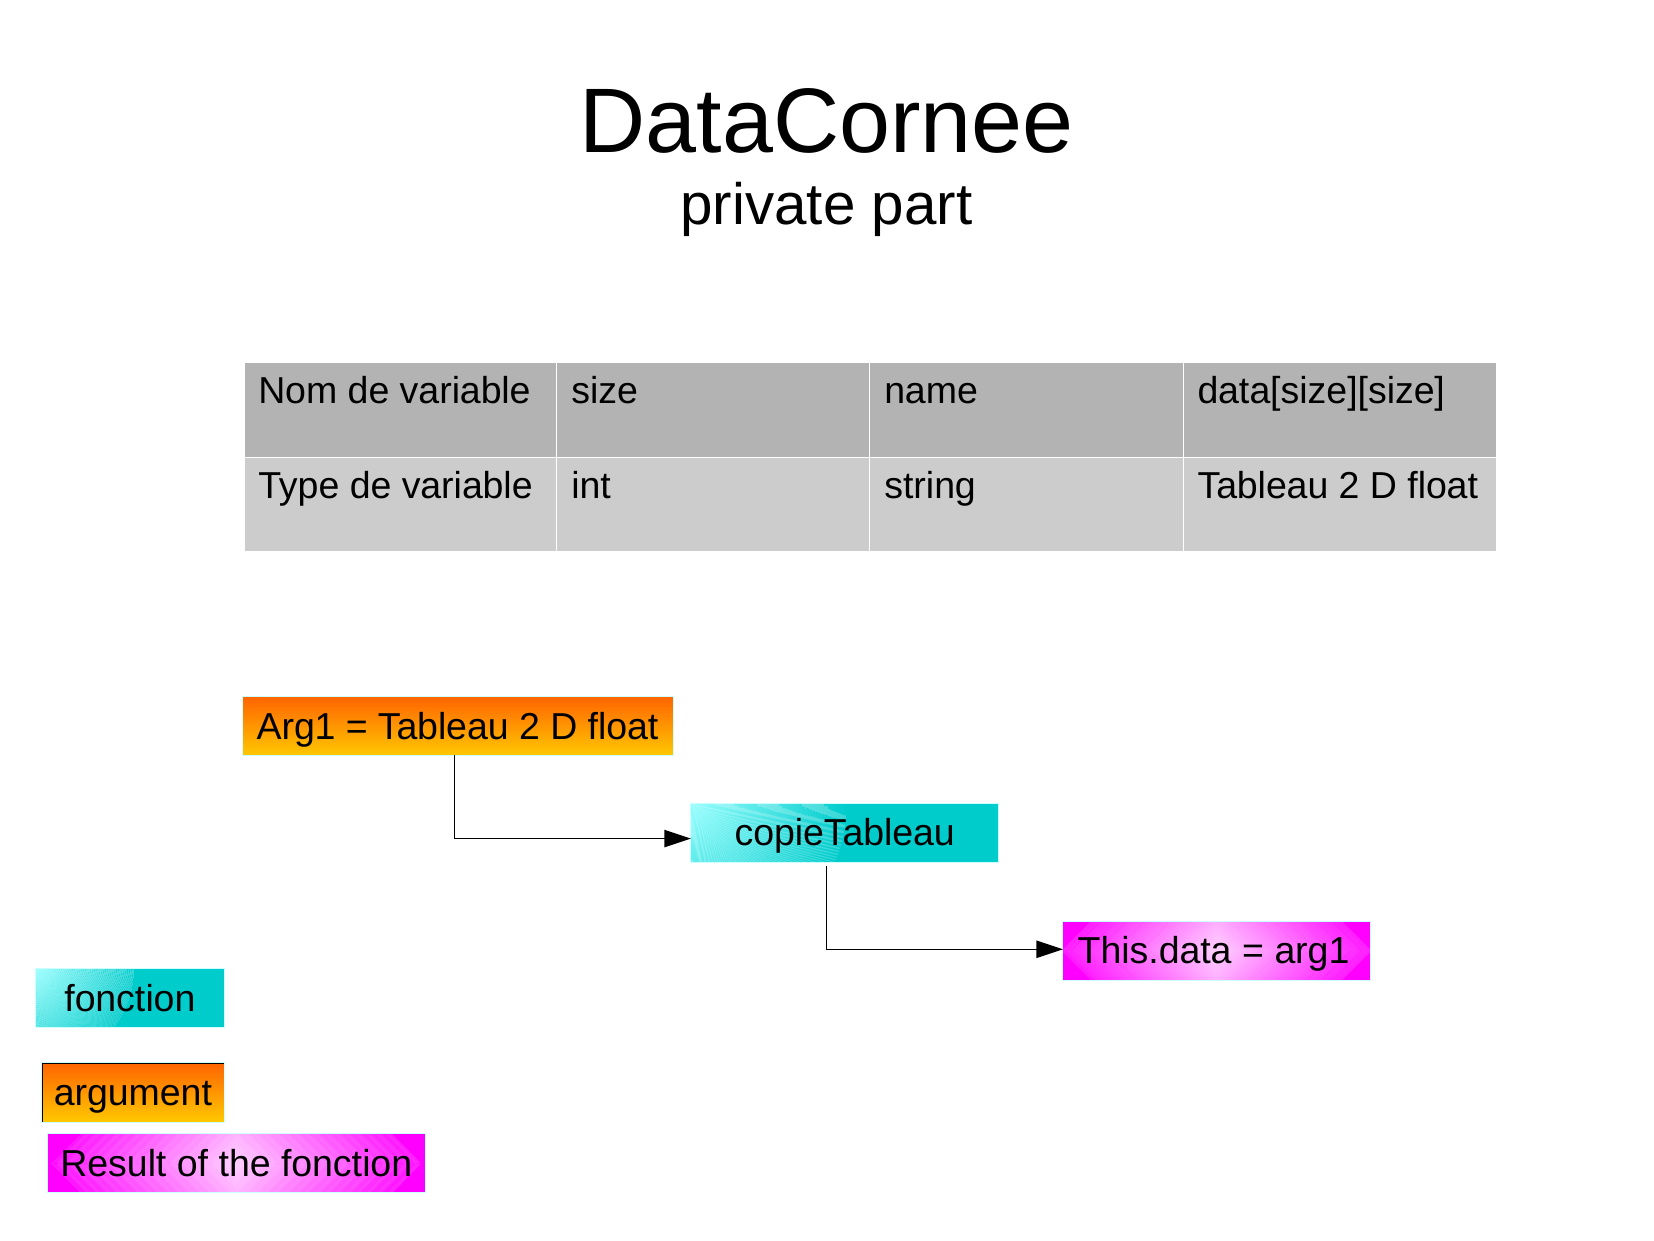

# DataCornee private part
| Nom de variable | size | name | data[size][size] |
| --- | --- | --- | --- |
| Type de variable | int | string | Tableau 2 D float |
Arg1 = Tableau 2 D float
copieTableau
This.data = arg1
fonction
argument
Result of the fonction